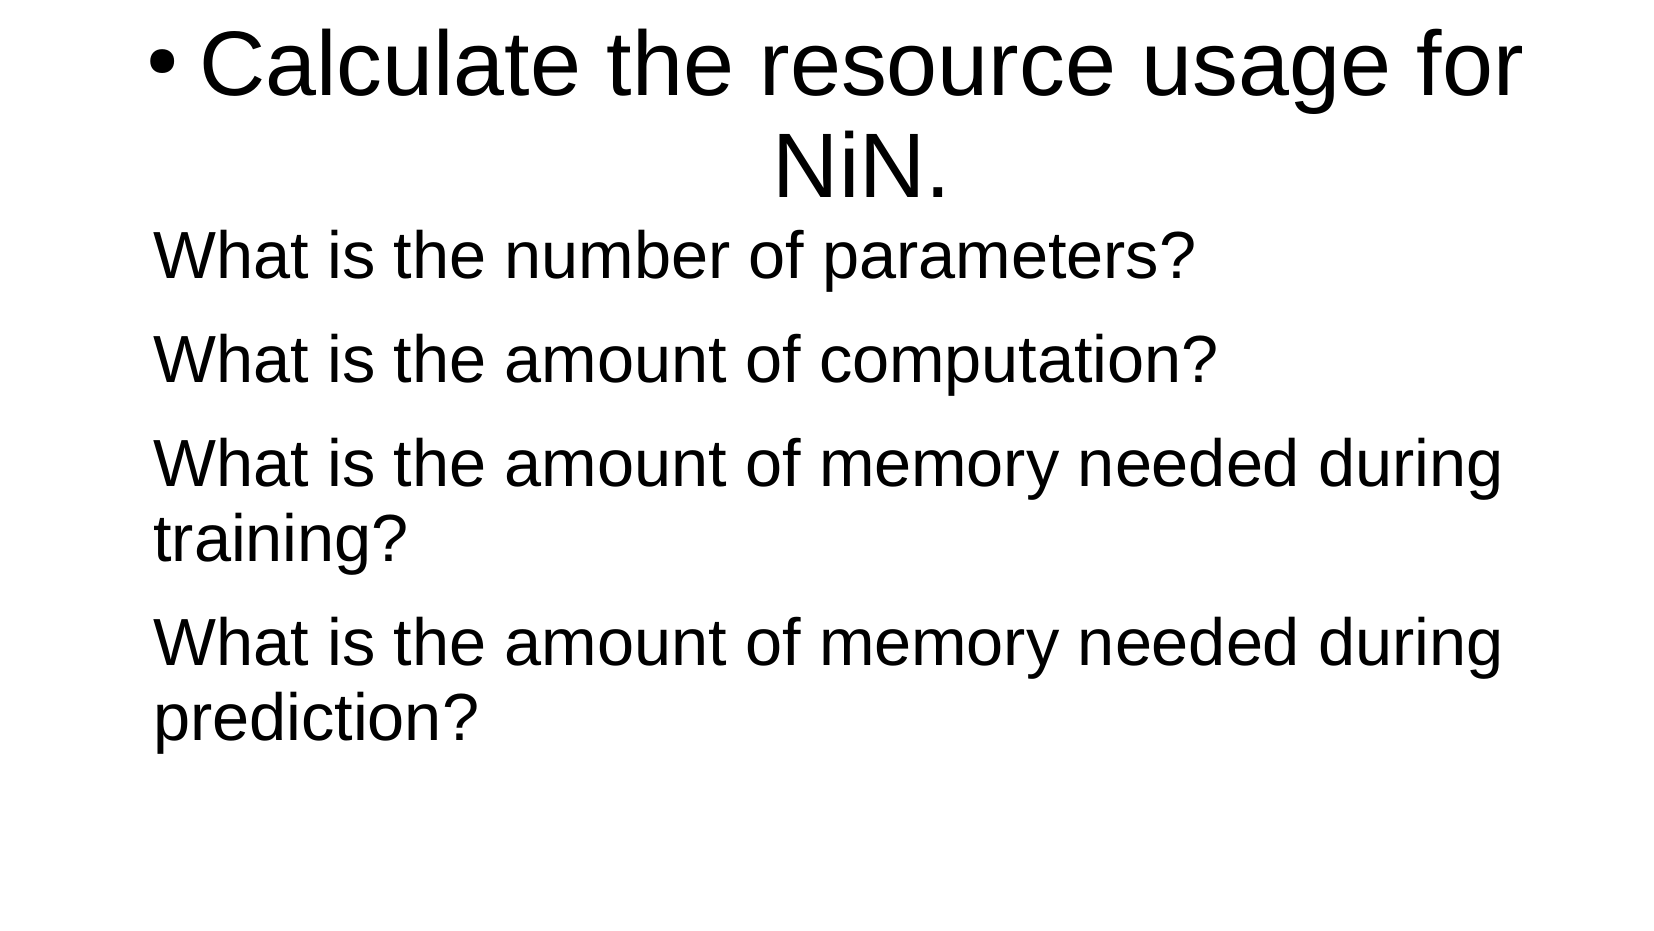

# Calculate the resource usage for NiN.
What is the number of parameters?
What is the amount of computation?
What is the amount of memory needed during training?
What is the amount of memory needed during prediction?